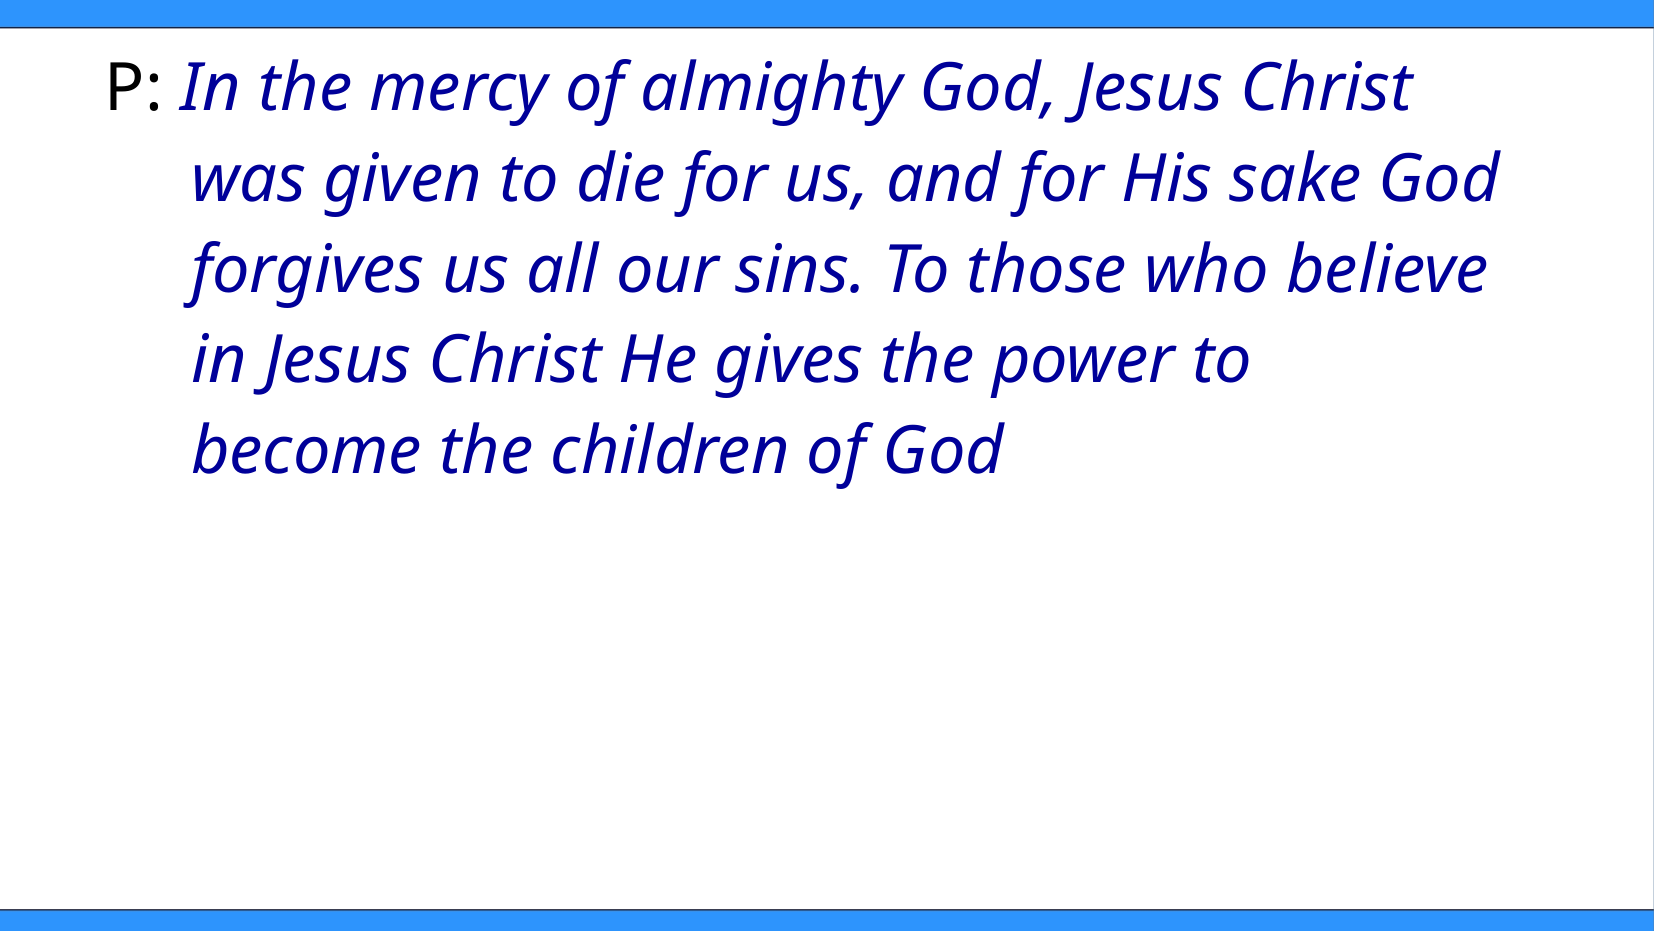

P: In the mercy of almighty God, Jesus Christ
 was given to die for us, and for His sake God
 forgives us all our sins. To those who believe
 in Jesus Christ He gives the power to
 become the children of God